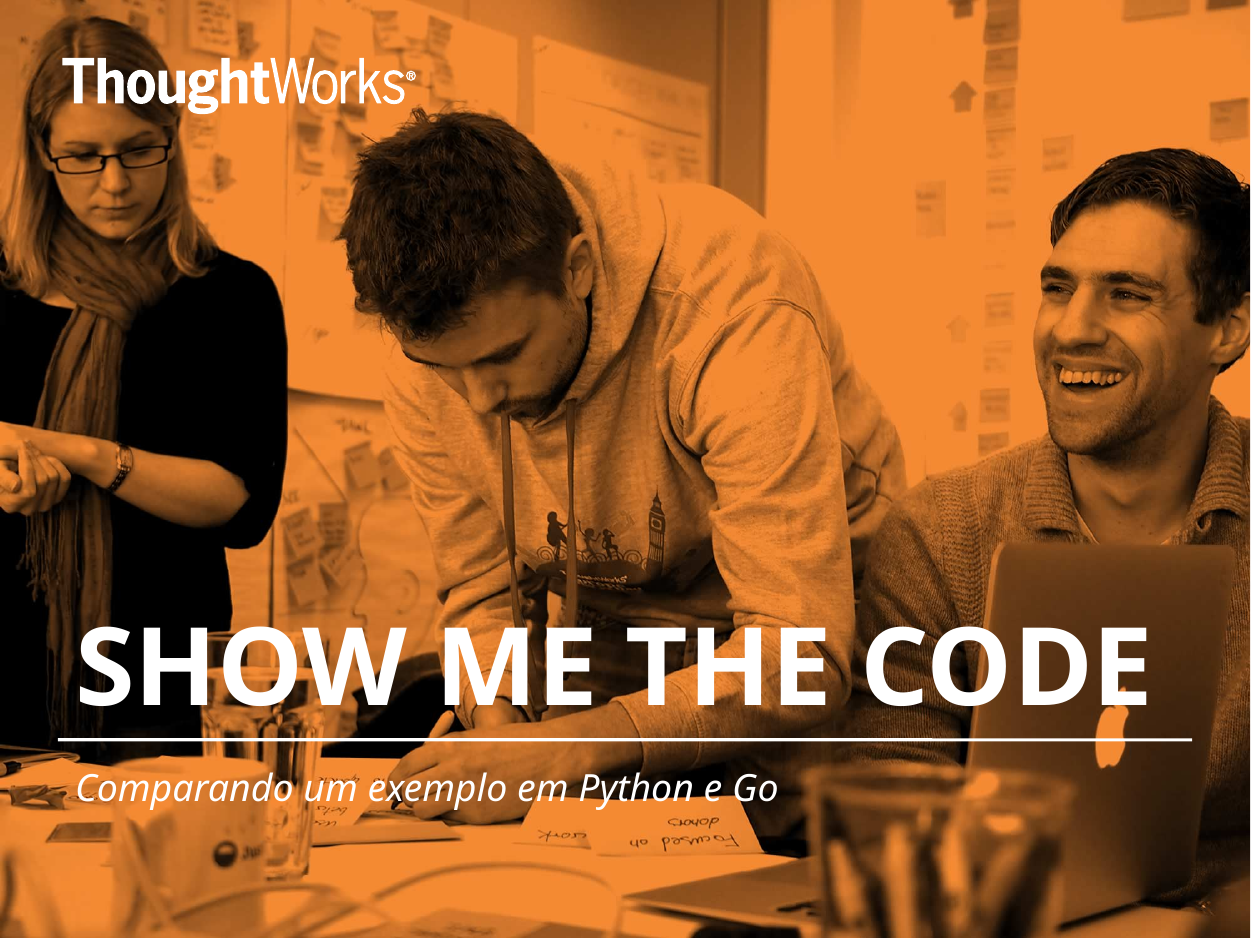

# SHOW ME THE CODE
Comparando um exemplo em Python e Go